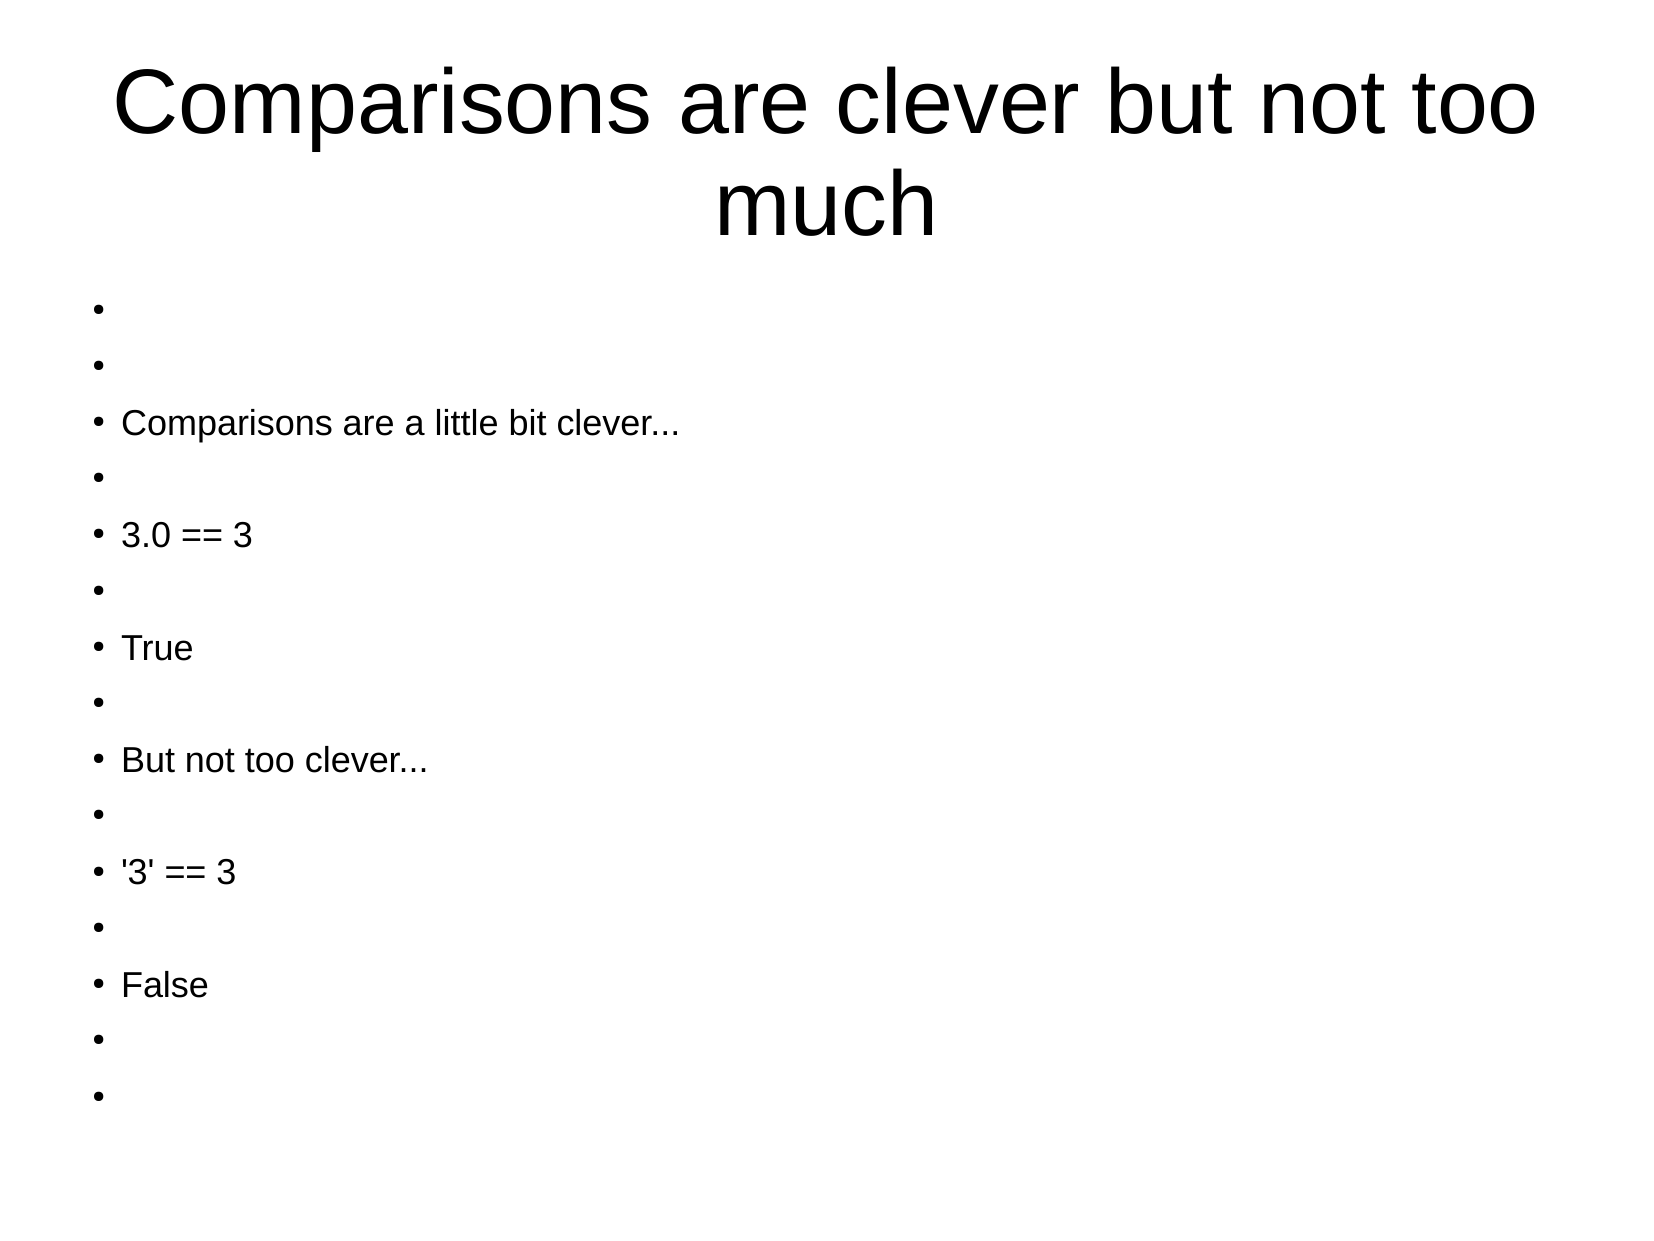

# Comparisons are clever but not too much
Comparisons are a little bit clever...
3.0 == 3
True
But not too clever...
'3' == 3
False